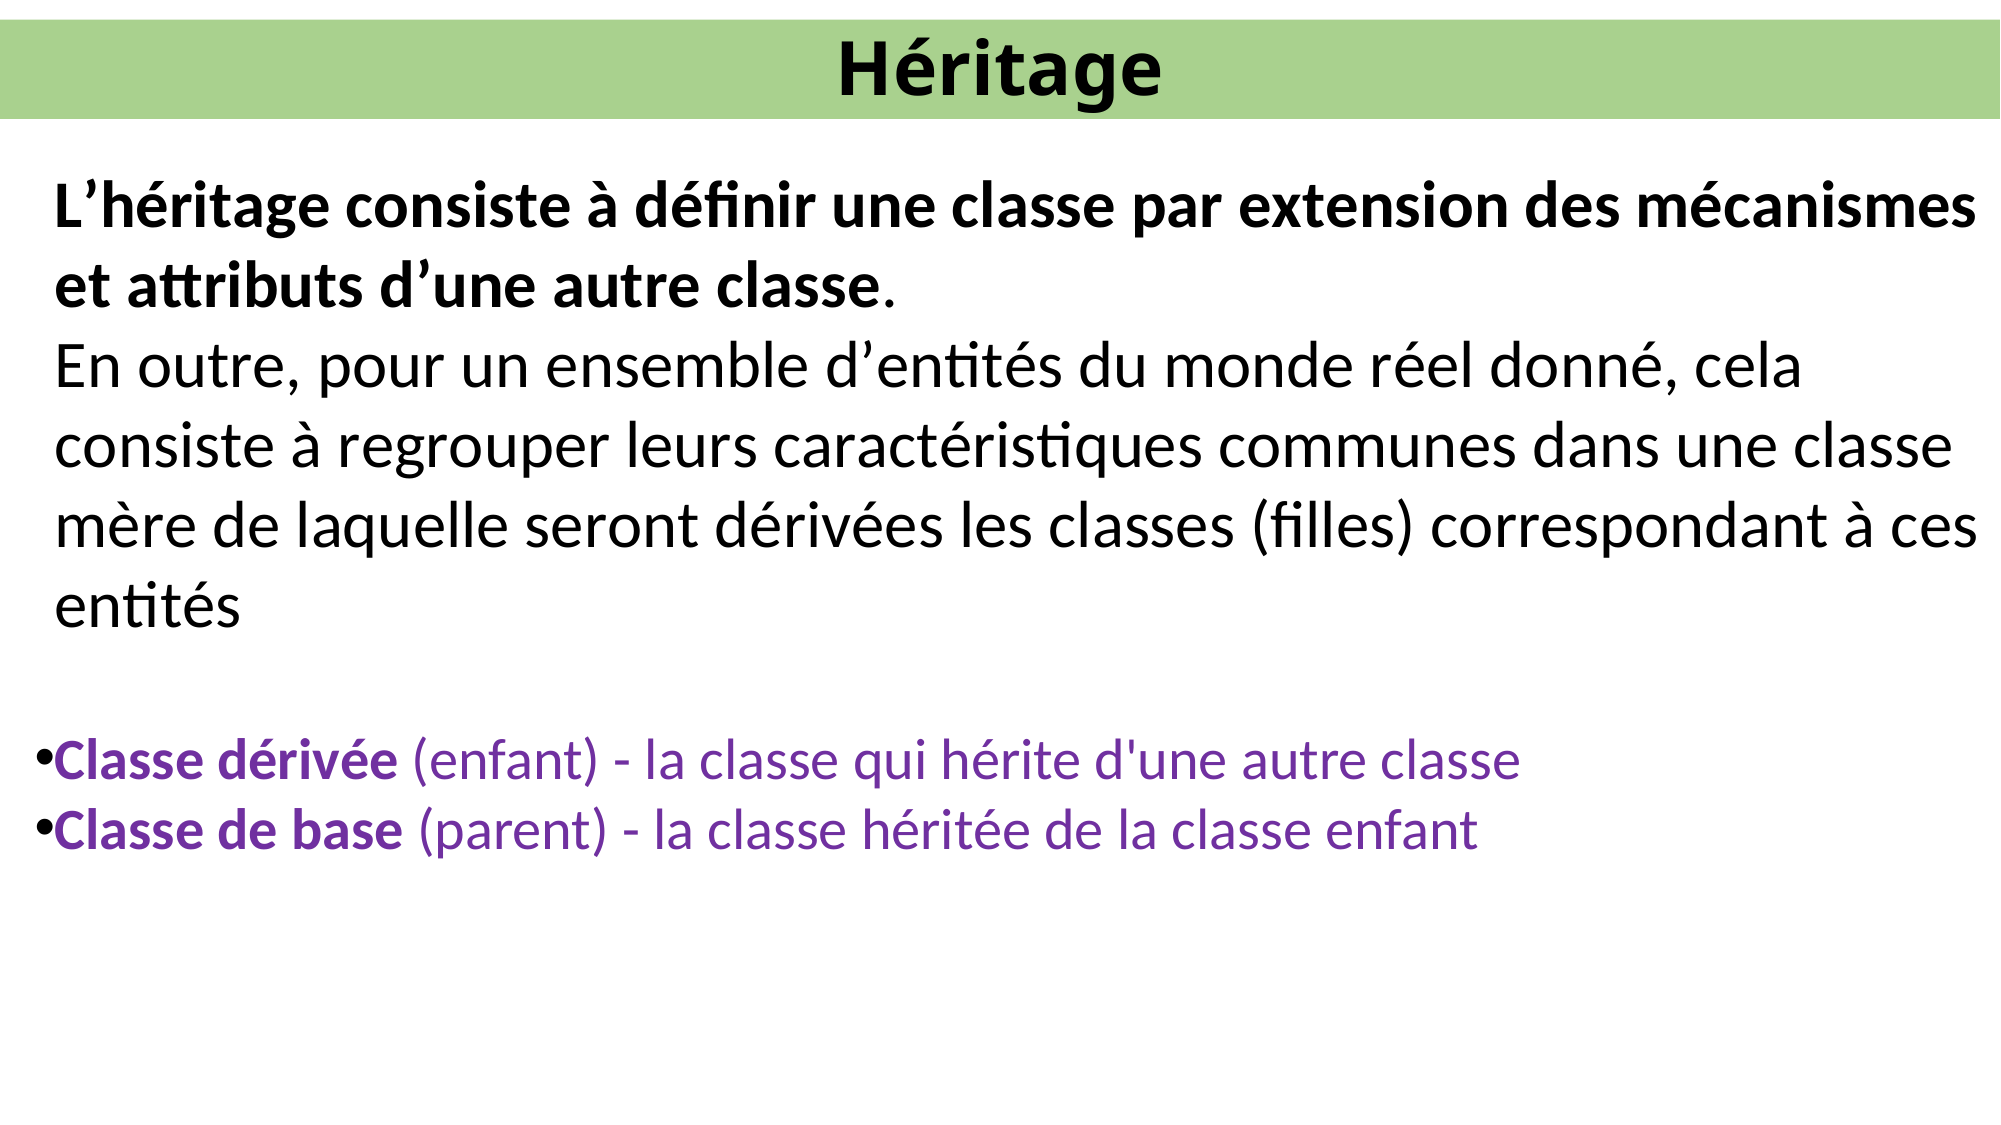

# Héritage
L’héritage consiste à définir une classe par extension des mécanismes et attributs d’une autre classe.
En outre, pour un ensemble d’entités du monde réel donné, cela consiste à regrouper leurs caractéristiques communes dans une classe mère de laquelle seront dérivées les classes (filles) correspondant à ces entités
Classe dérivée (enfant) - la classe qui hérite d'une autre classe
Classe de base (parent) - la classe héritée de la classe enfant